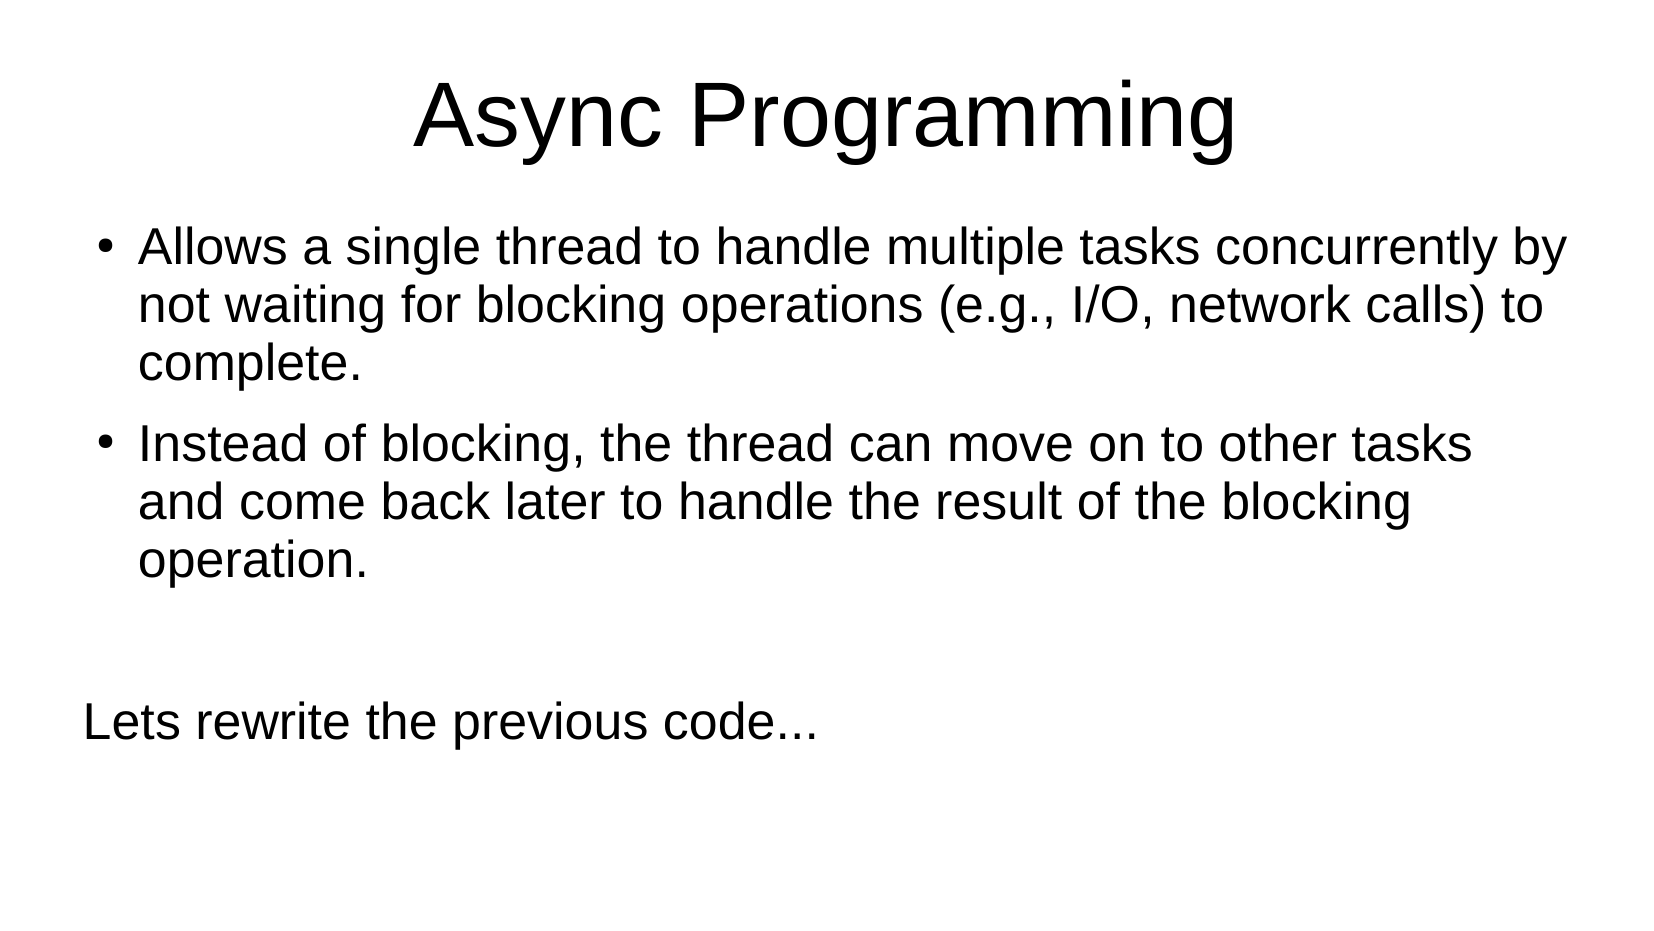

# Async Programming
Allows a single thread to handle multiple tasks concurrently by not waiting for blocking operations (e.g., I/O, network calls) to complete.
Instead of blocking, the thread can move on to other tasks and come back later to handle the result of the blocking operation.
Lets rewrite the previous code...